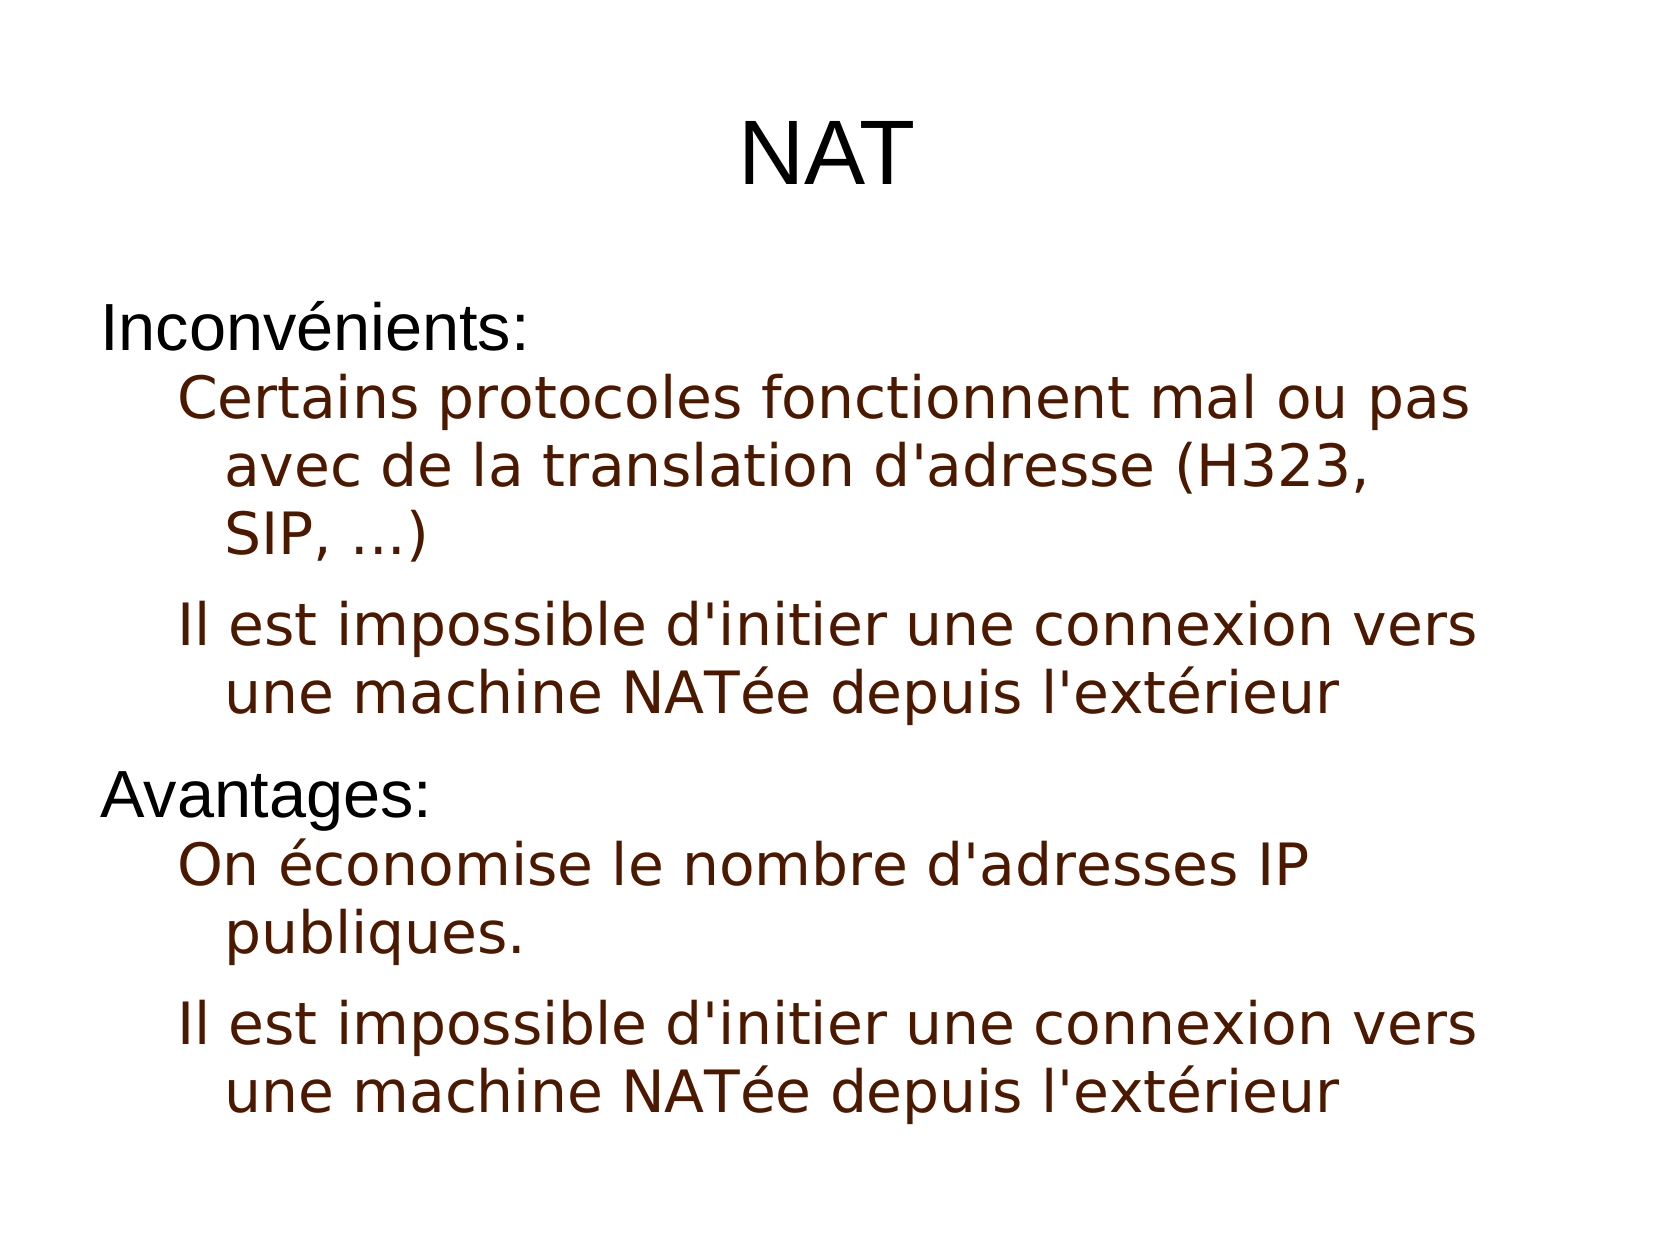

# NAT
Inconvénients:
Certains protocoles fonctionnent mal ou pas avec de la translation d'adresse (H323, SIP, ...)
Il est impossible d'initier une connexion vers une machine NATée depuis l'extérieur
Avantages:
On économise le nombre d'adresses IP publiques.
Il est impossible d'initier une connexion vers une machine NATée depuis l'extérieur